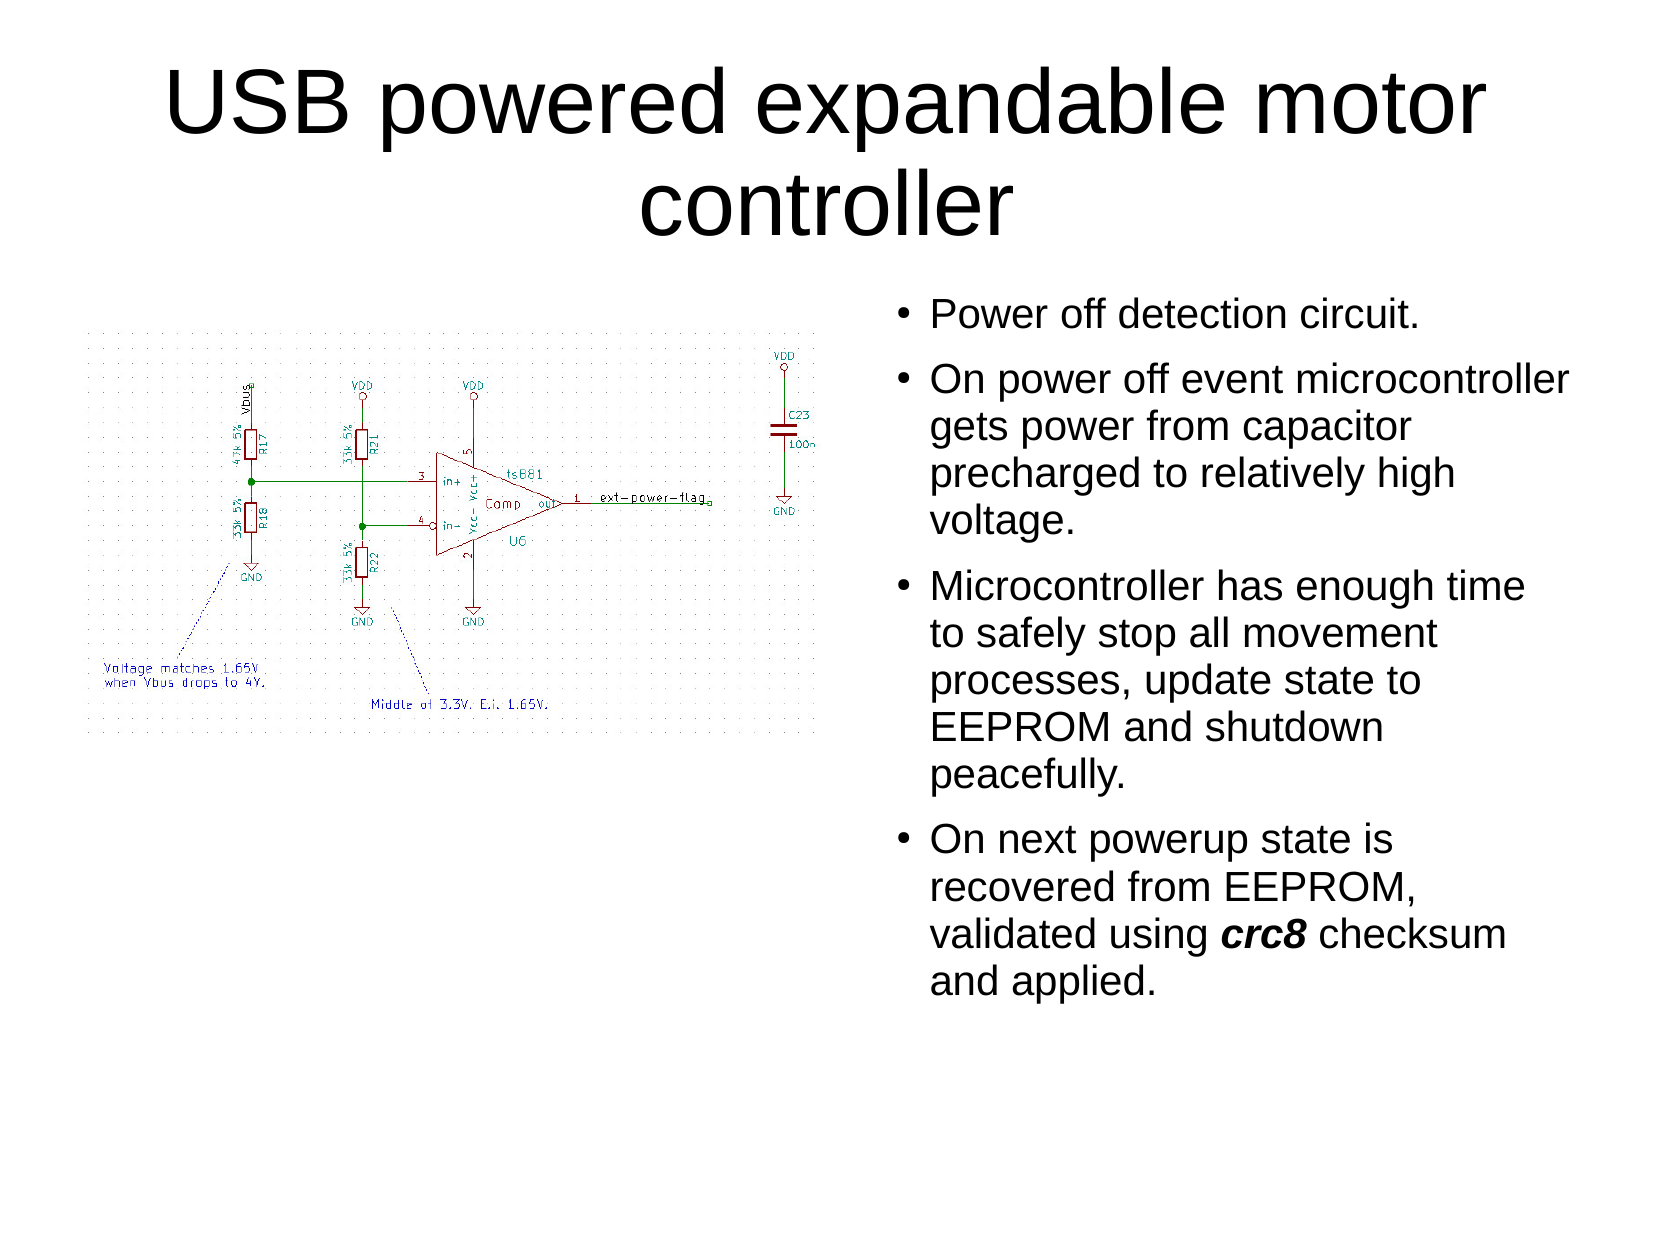

# USB powered expandable motor controller
Power off detection circuit.
On power off event microcontroller gets power from capacitor precharged to relatively high voltage.
Microcontroller has enough time to safely stop all movement processes, update state to EEPROM and shutdown peacefully.
On next powerup state is recovered from EEPROM, validated using crc8 checksum and applied.